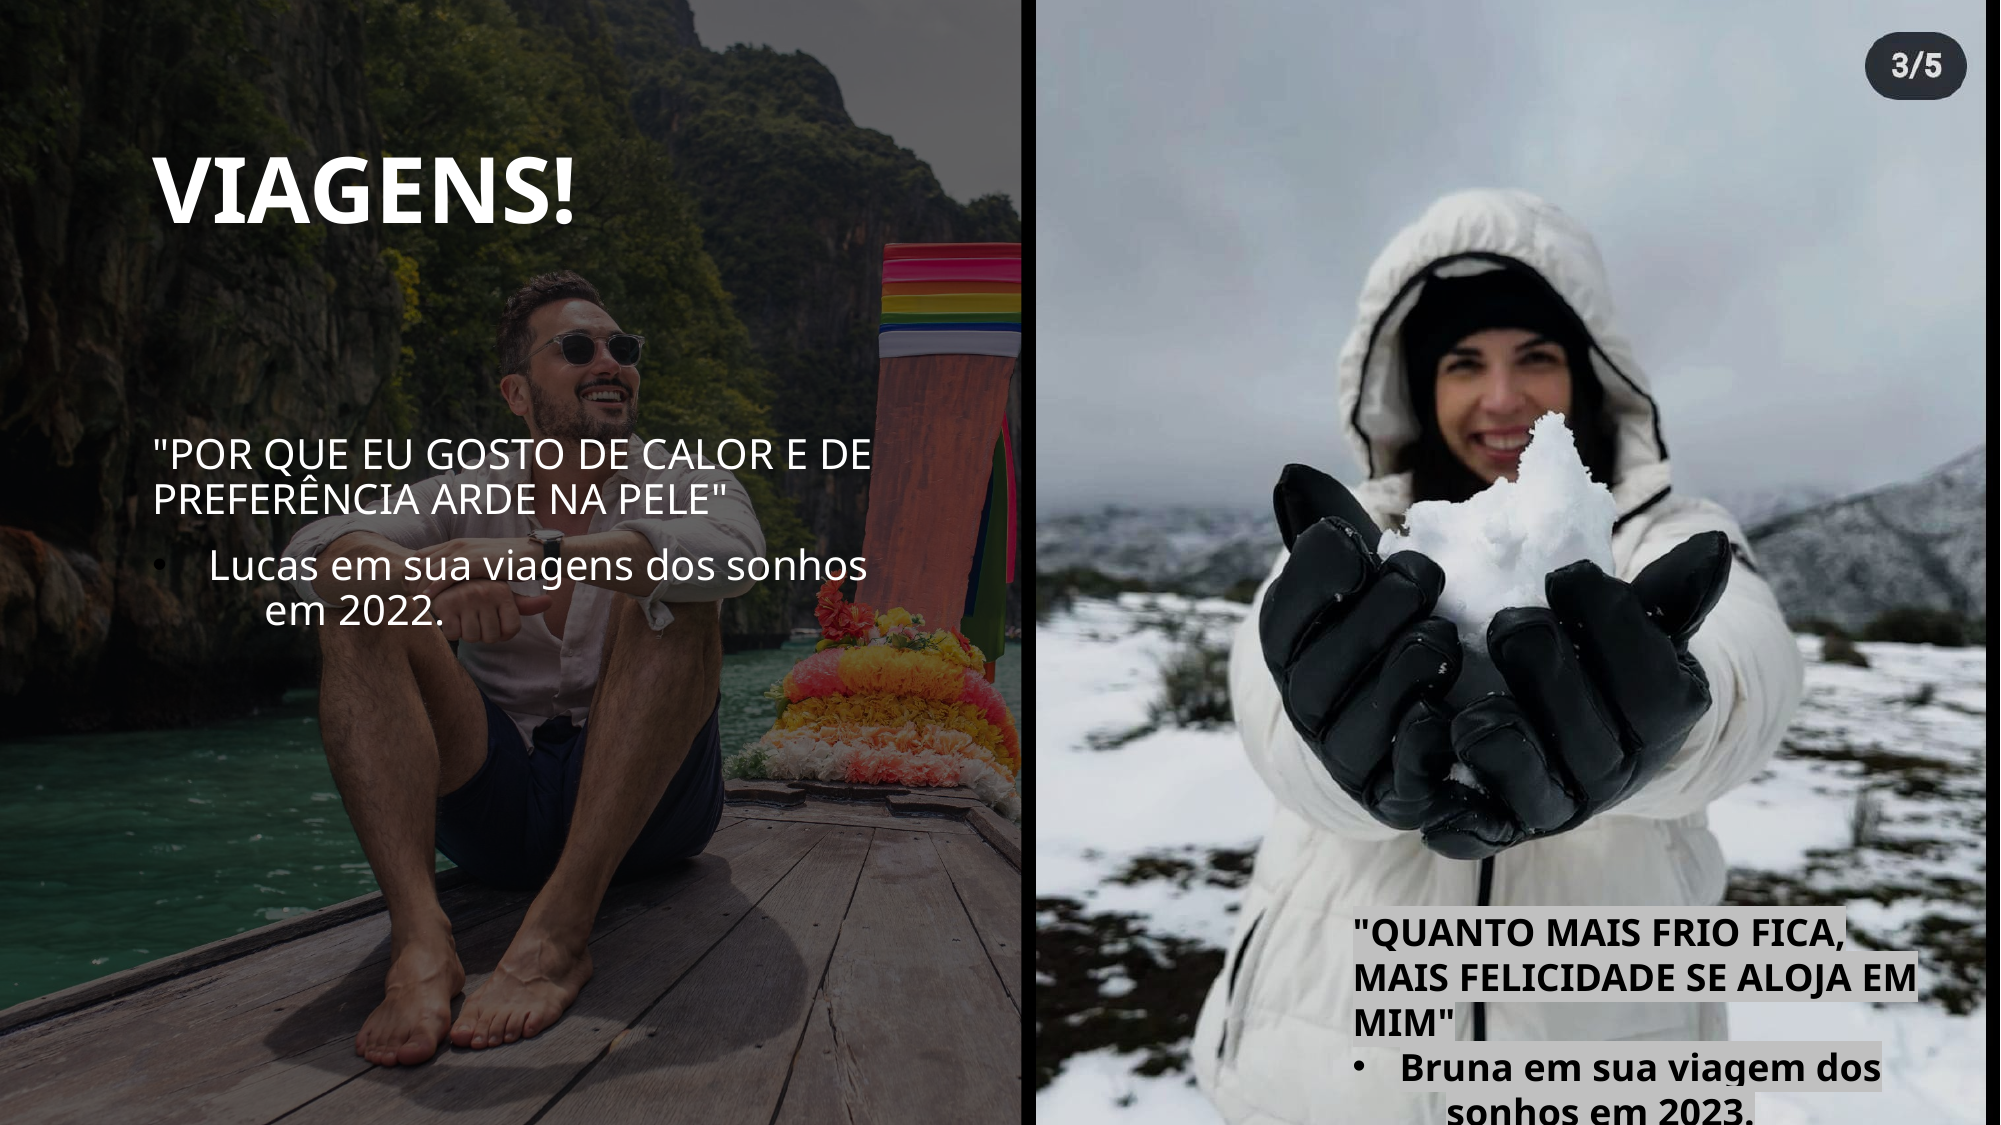

# VIAGENS!
"POR QUE EU GOSTO DE CALOR E DE PREFERÊNCIA ARDE NA PELE"
Lucas em sua viagens dos sonhos em 2022.
"QUANTO MAIS FRIO FICA, MAIS FELICIDADE SE ALOJA EM MIM"
Bruna em sua viagem dos sonhos em 2023.